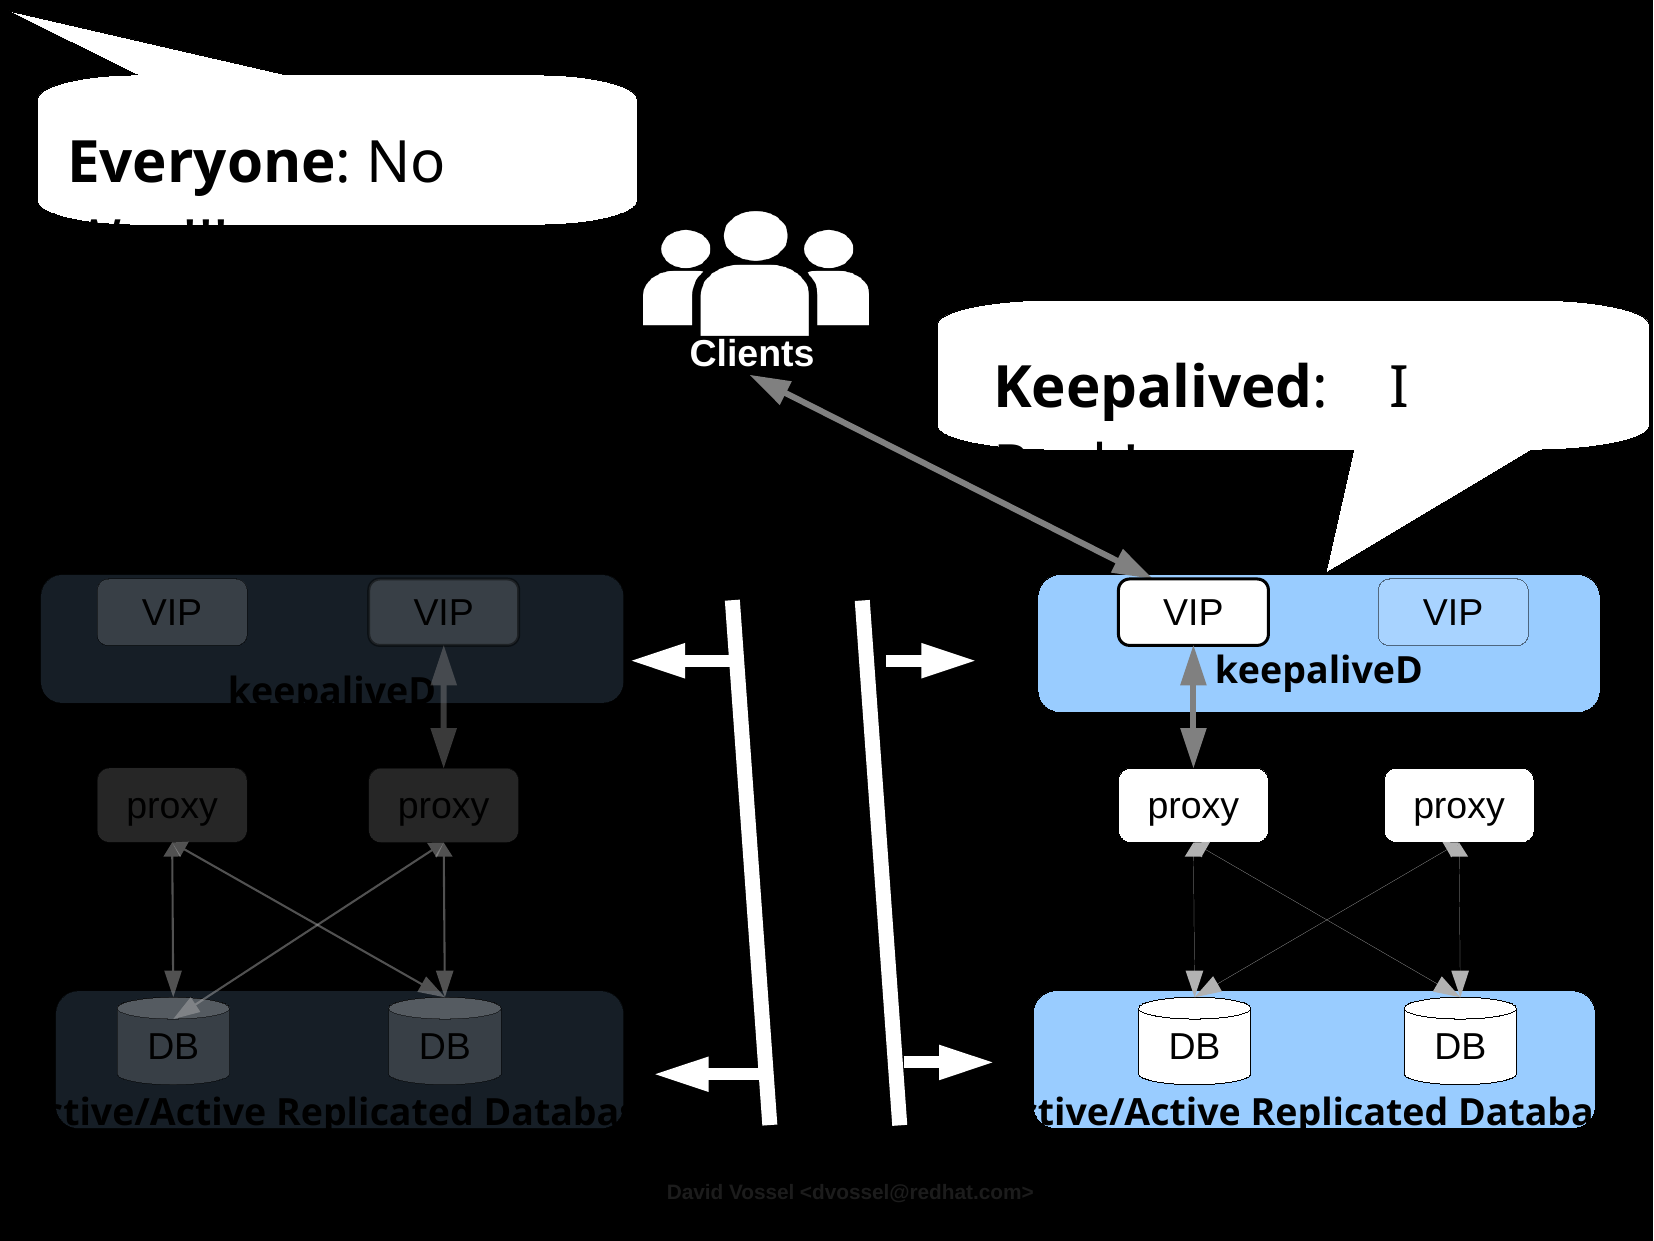

Everyone: No Way!!!
Clients
Keepalived: I Rock!
keepaliveD
keepaliveD
VIP
VIP
VIP
VIP
proxy
proxy
proxy
proxy
Active/Active Replicated Database
Active/Active Replicated Database
DB
DB
DB
DB